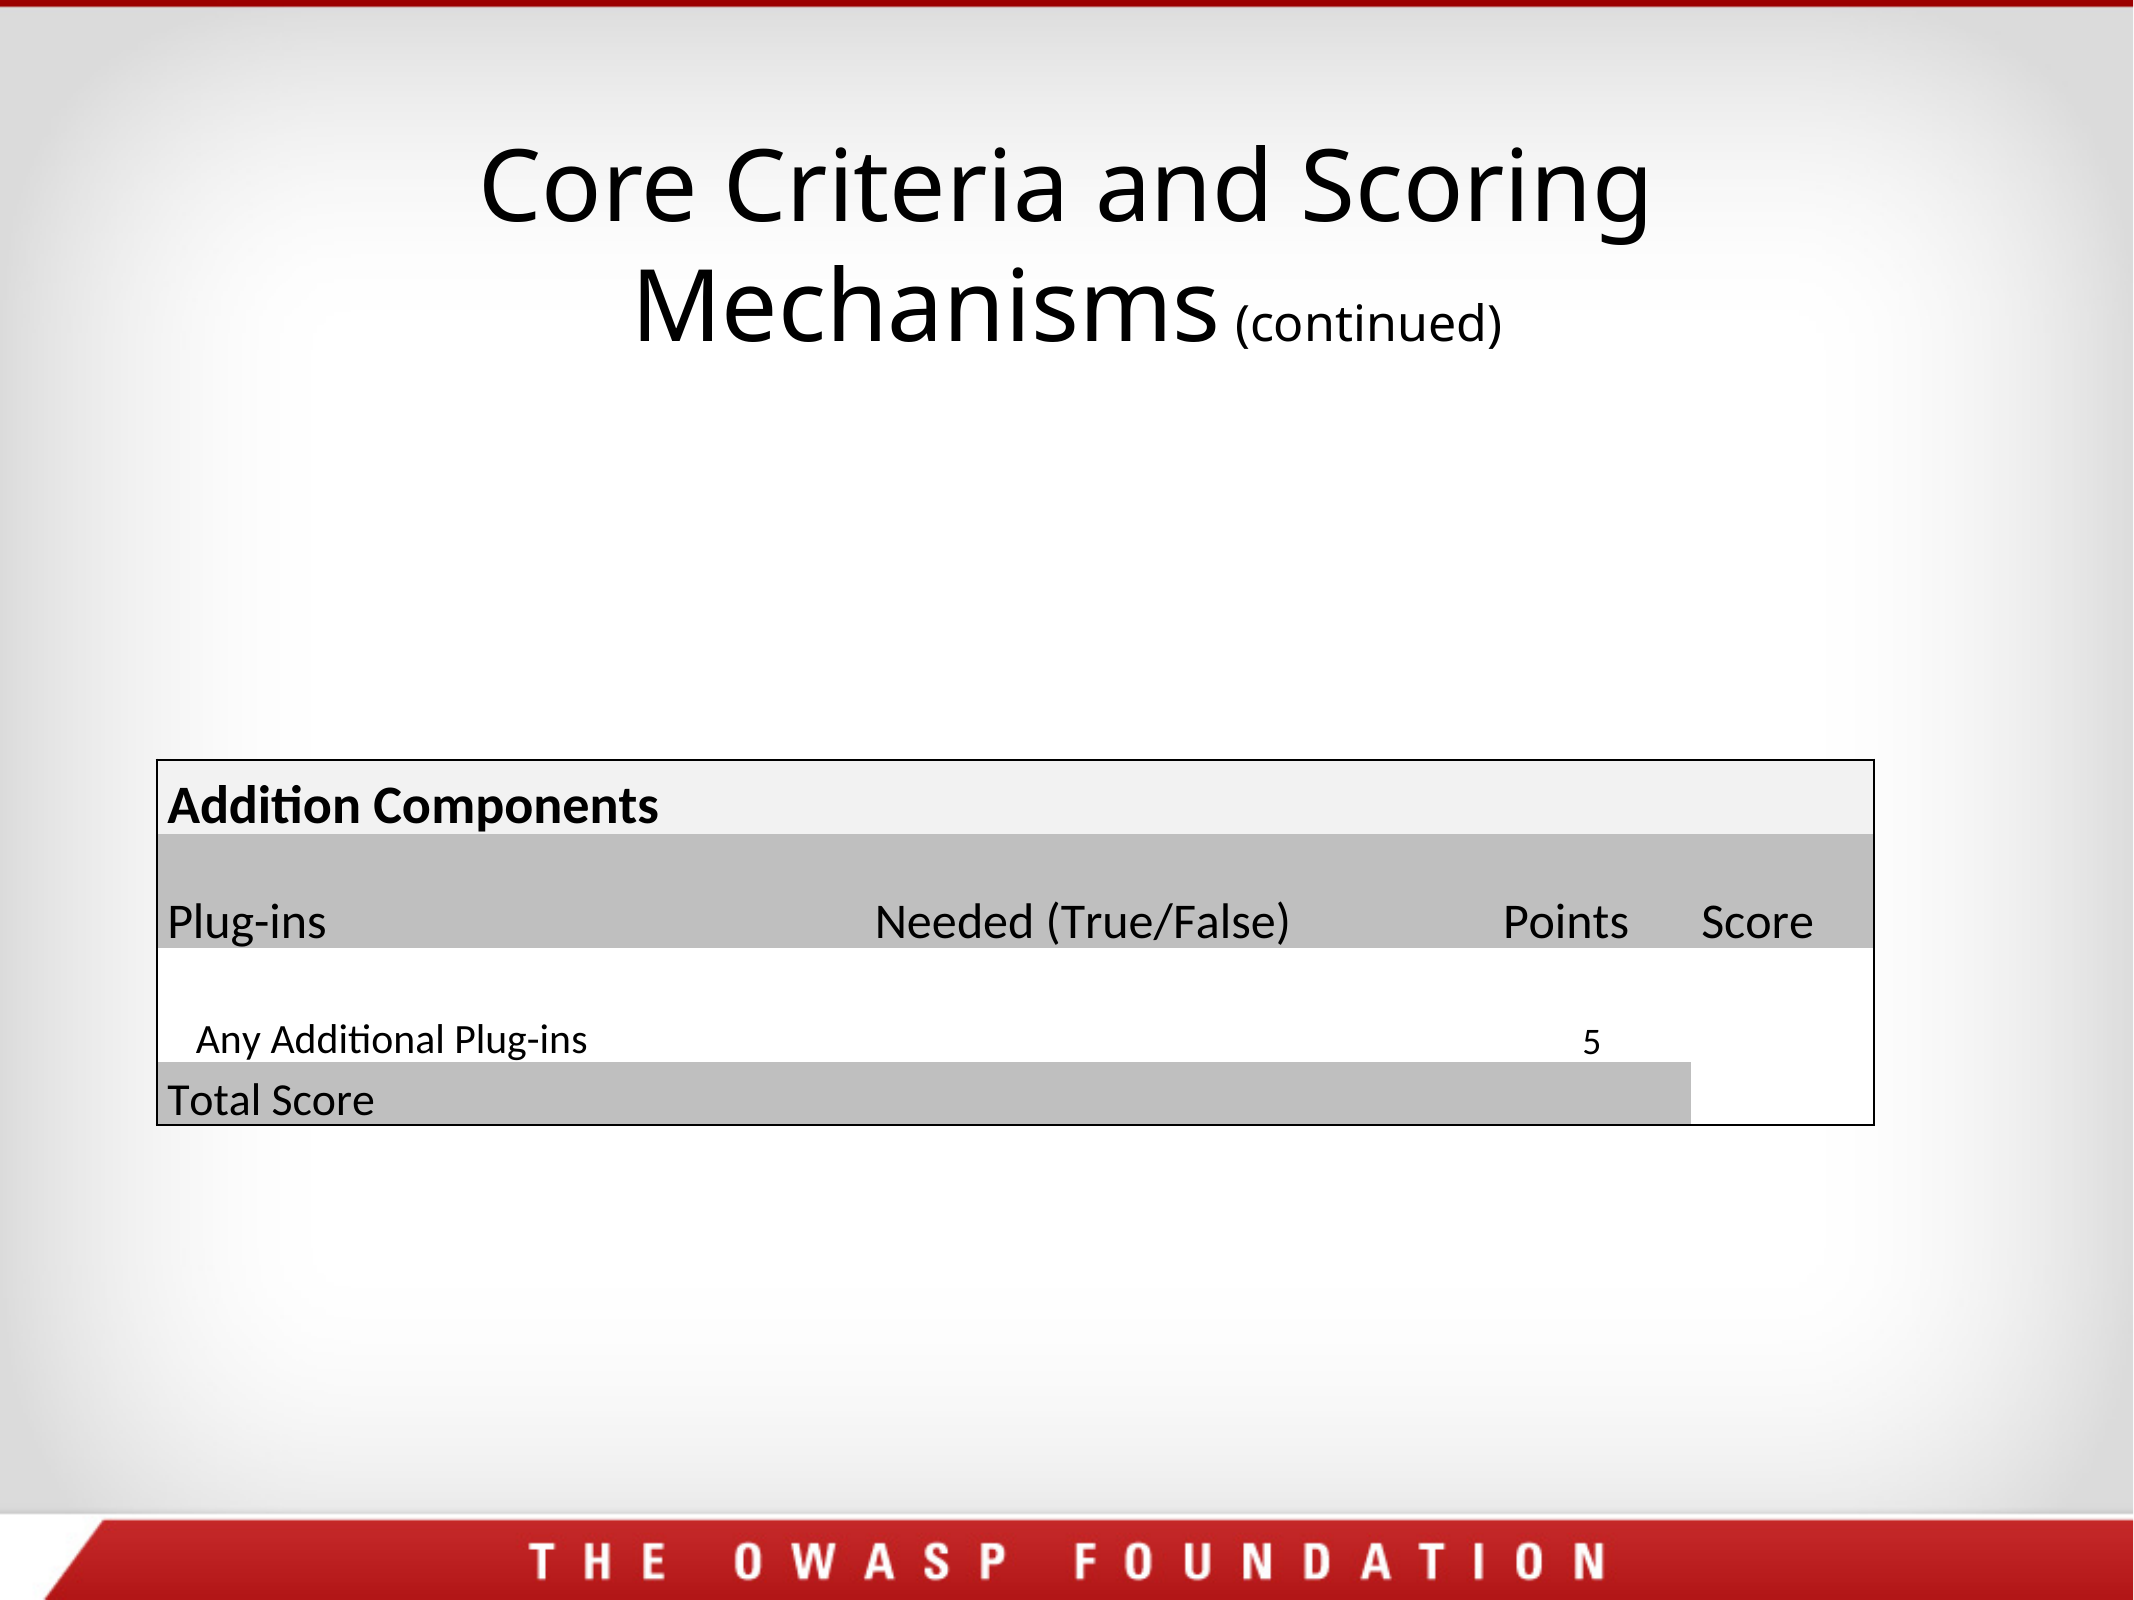

# Core Criteria and Scoring Mechanisms (continued)
| Addition Components | | | |
| --- | --- | --- | --- |
| Plug-ins | Needed (True/False) | Points | Score |
| Any Additional Plug-ins | | 5 | |
| Total Score | | | |